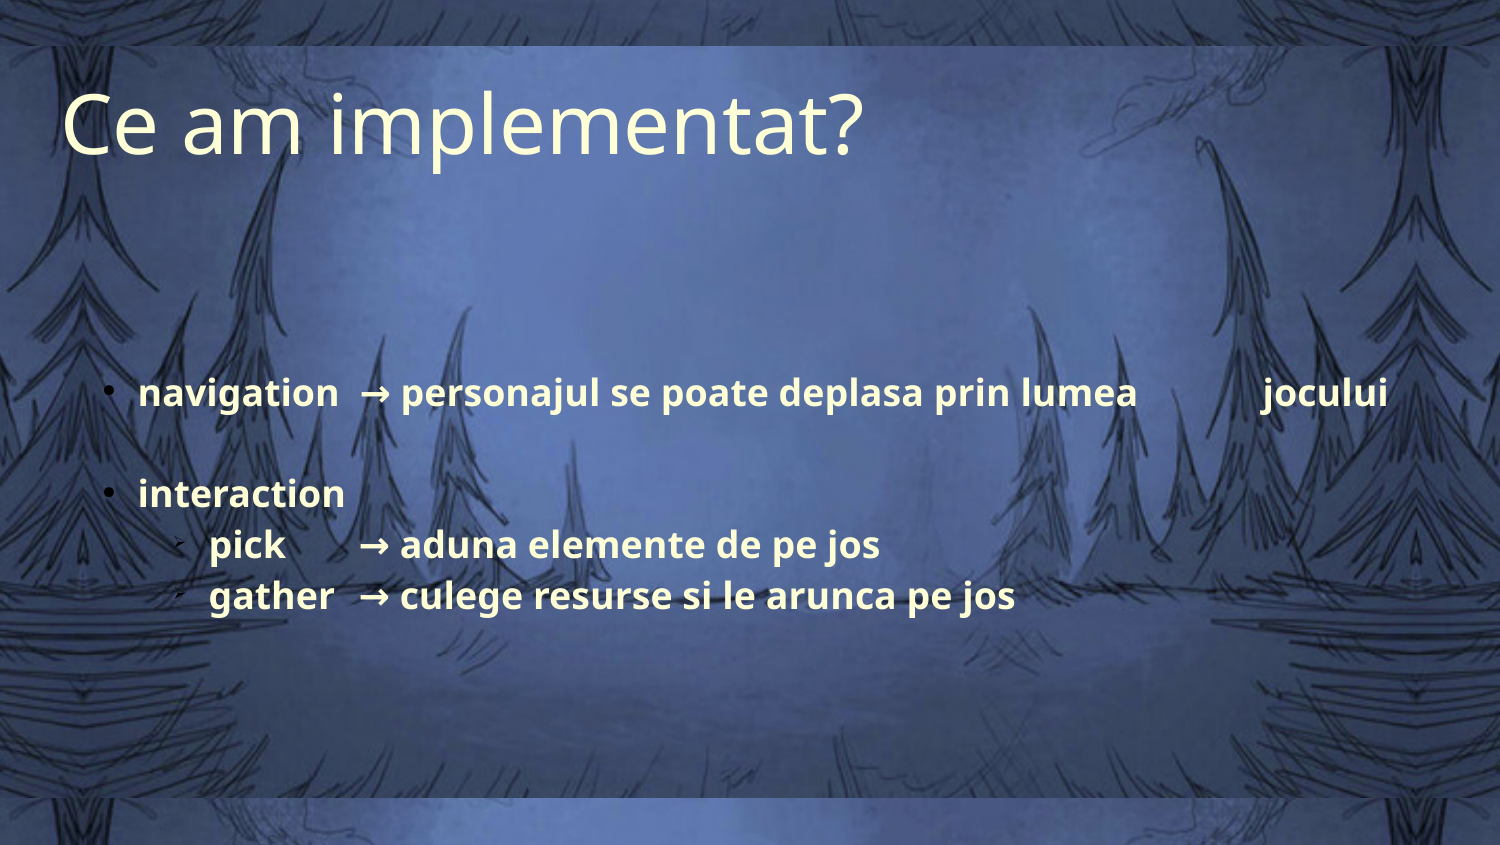

# Ce am implementat?
navigation → personajul se poate deplasa prin lumea 		jocului
interaction
pick 	→ aduna elemente de pe jos
gather	→ culege resurse si le arunca pe jos